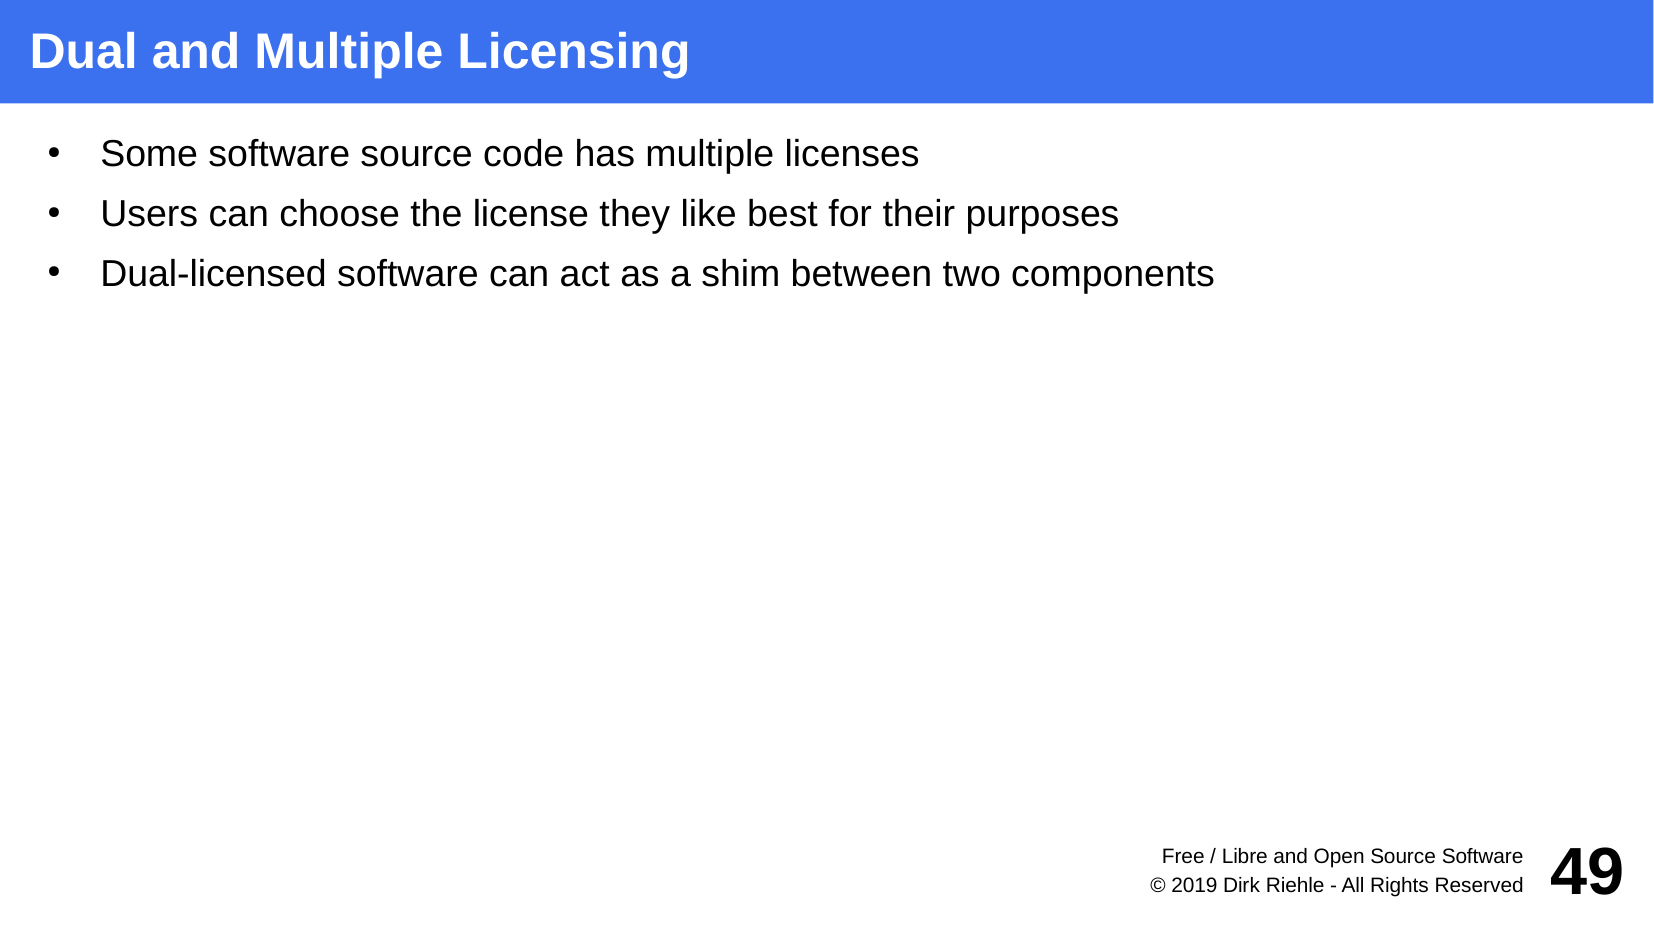

# Dual and Multiple Licensing
Some software source code has multiple licenses
Users can choose the license they like best for their purposes
Dual-licensed software can act as a shim between two components
Free / Libre and Open Source Software
49
© 2019 Dirk Riehle - All Rights Reserved